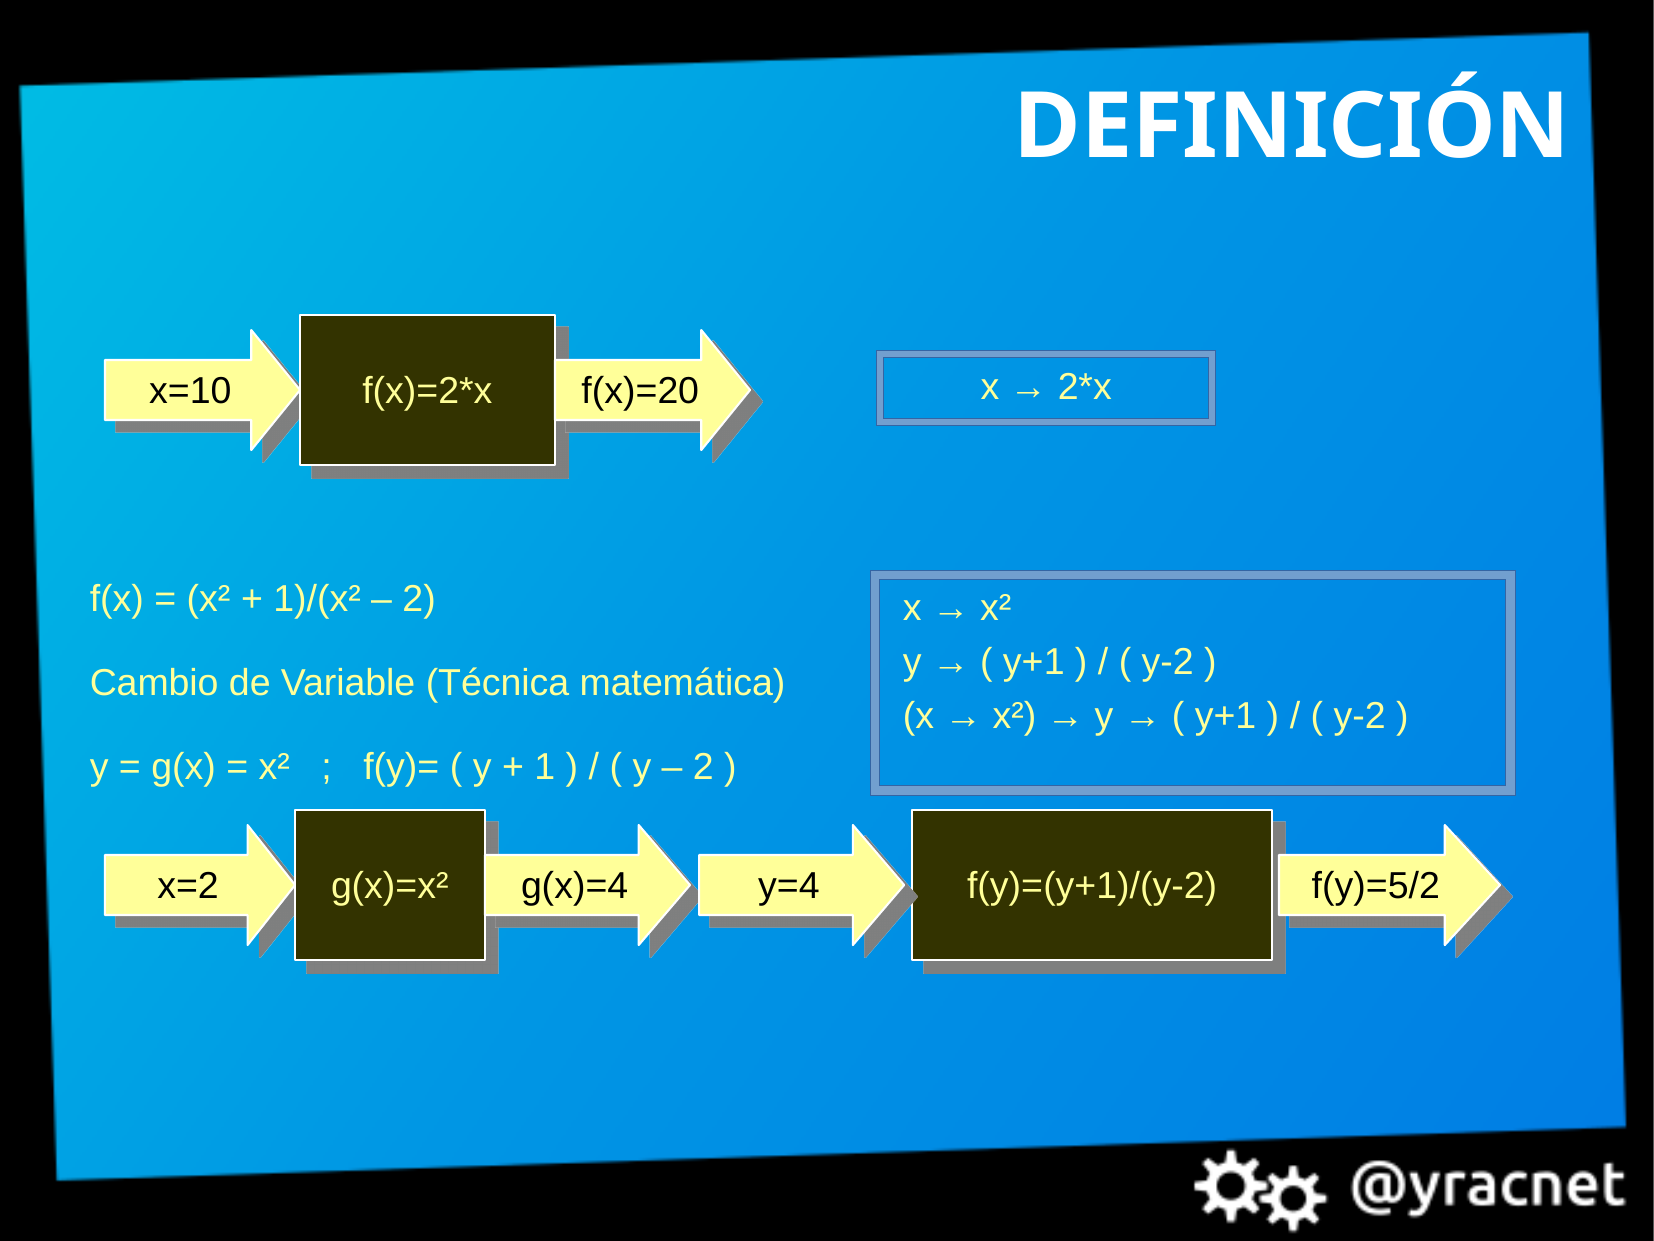

# DEFINICIÓN
f(x)=2*x
x=10
f(x)=20
 x → 2*x
f(x) = (x² + 1)/(x² – 2)
Cambio de Variable (Técnica matemática)
y = g(x) = x² ; f(y)= ( y + 1 ) / ( y – 2 )
x → x²
y → ( y+1 ) / ( y-2 )
(x → x²) → y → ( y+1 ) / ( y-2 )
g(x)=x²
f(y)=(y+1)/(y-2)
x=2
g(x)=4
y=4
f(y)=5/2